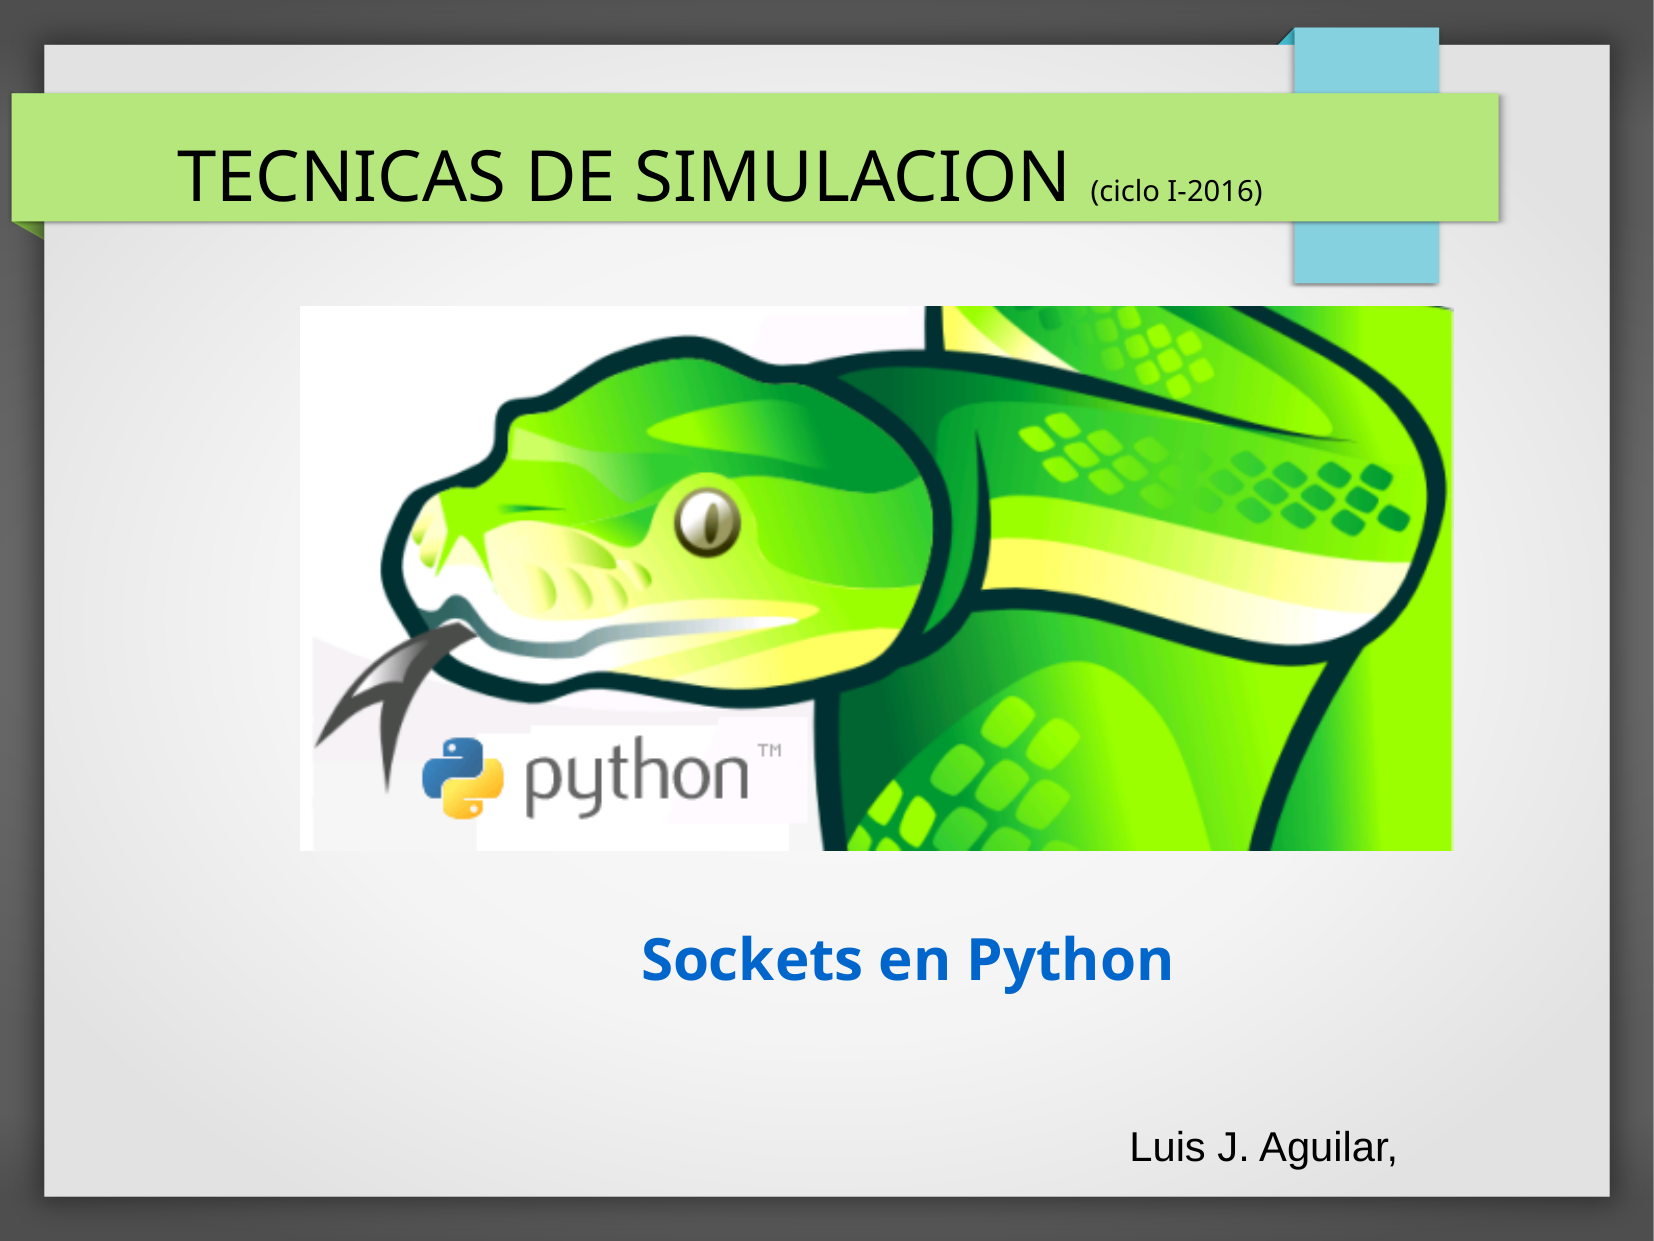

# TECNICAS DE SIMULACION (ciclo I-2016)
Sockets en Python
Luis J. Aguilar,